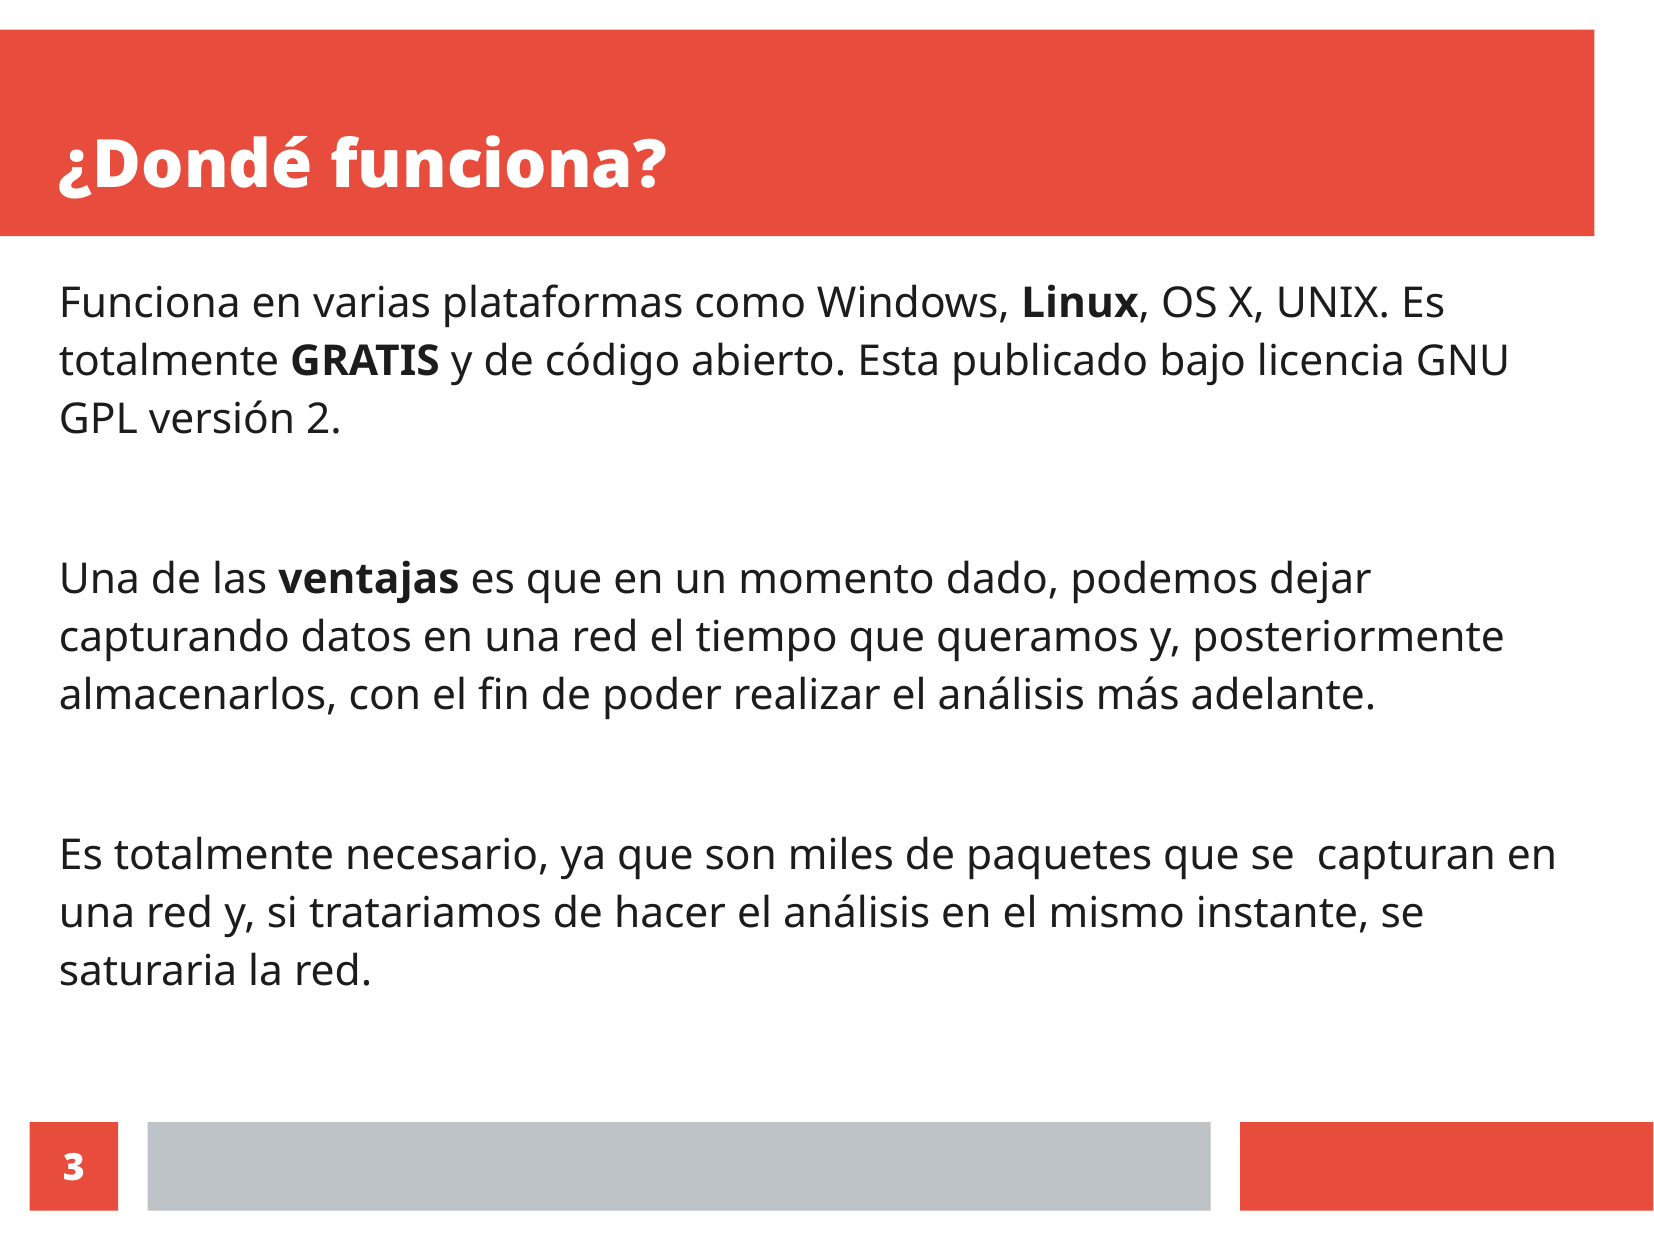

# ¿Dondé funciona?
Funciona en varias plataformas como Windows, Linux, OS X, UNIX. Es totalmente GRATIS y de código abierto. Esta publicado bajo licencia GNU GPL versión 2.
Una de las ventajas es que en un momento dado, podemos dejar capturando datos en una red el tiempo que queramos y, posteriormente almacenarlos, con el fin de poder realizar el análisis más adelante.
Es totalmente necesario, ya que son miles de paquetes que se capturan en una red y, si tratariamos de hacer el análisis en el mismo instante, se saturaria la red.
3